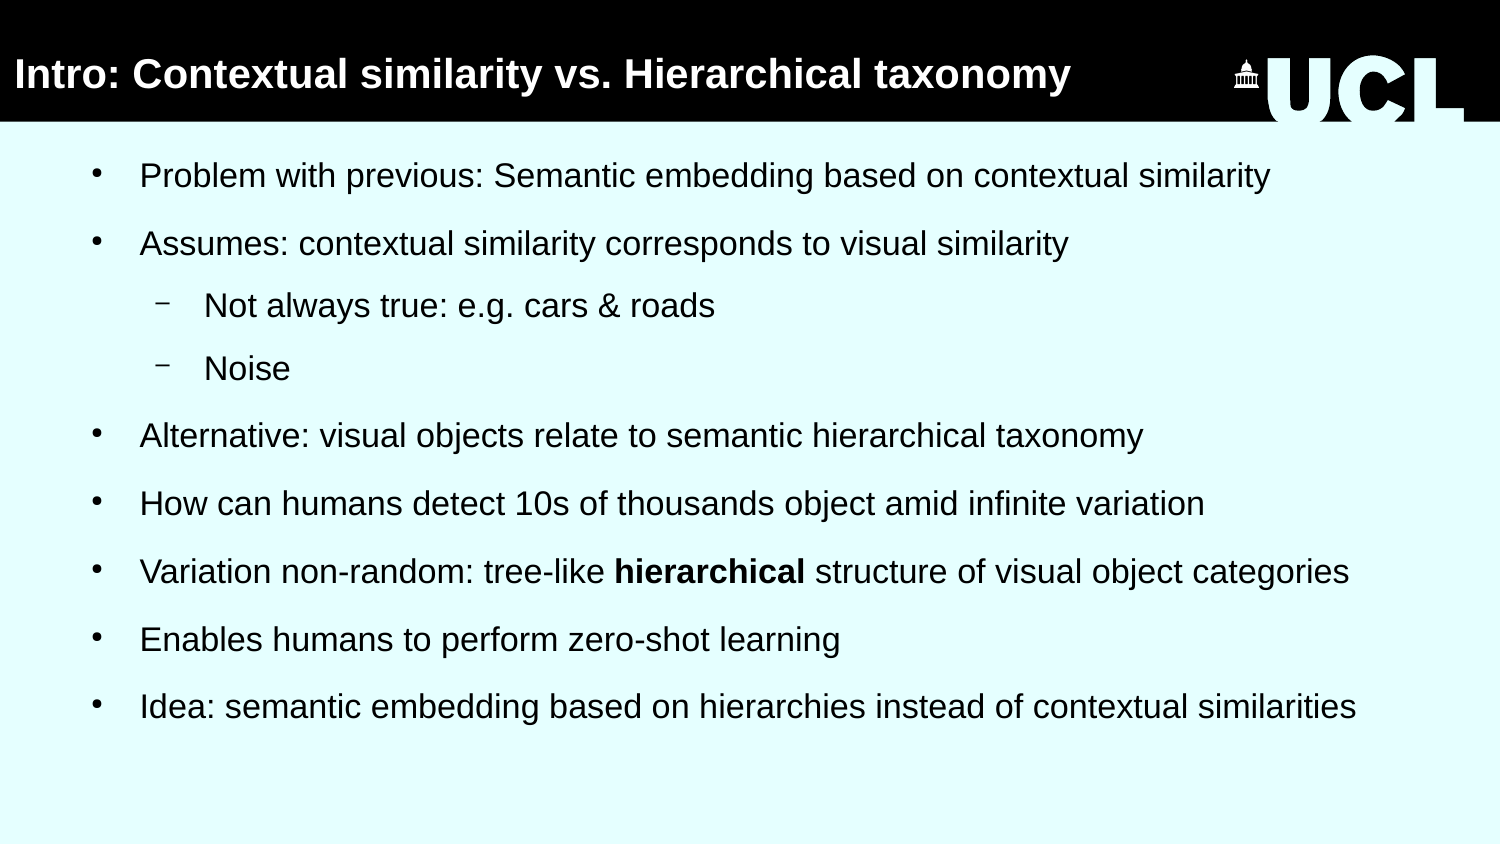

Intro: Contextual similarity vs. Hierarchical taxonomy
# Problem with previous: Semantic embedding based on contextual similarity
Assumes: contextual similarity corresponds to visual similarity
Not always true: e.g. cars & roads
Noise
Alternative: visual objects relate to semantic hierarchical taxonomy
How can humans detect 10s of thousands object amid infinite variation
Variation non-random: tree-like hierarchical structure of visual object categories
Enables humans to perform zero-shot learning
Idea: semantic embedding based on hierarchies instead of contextual similarities